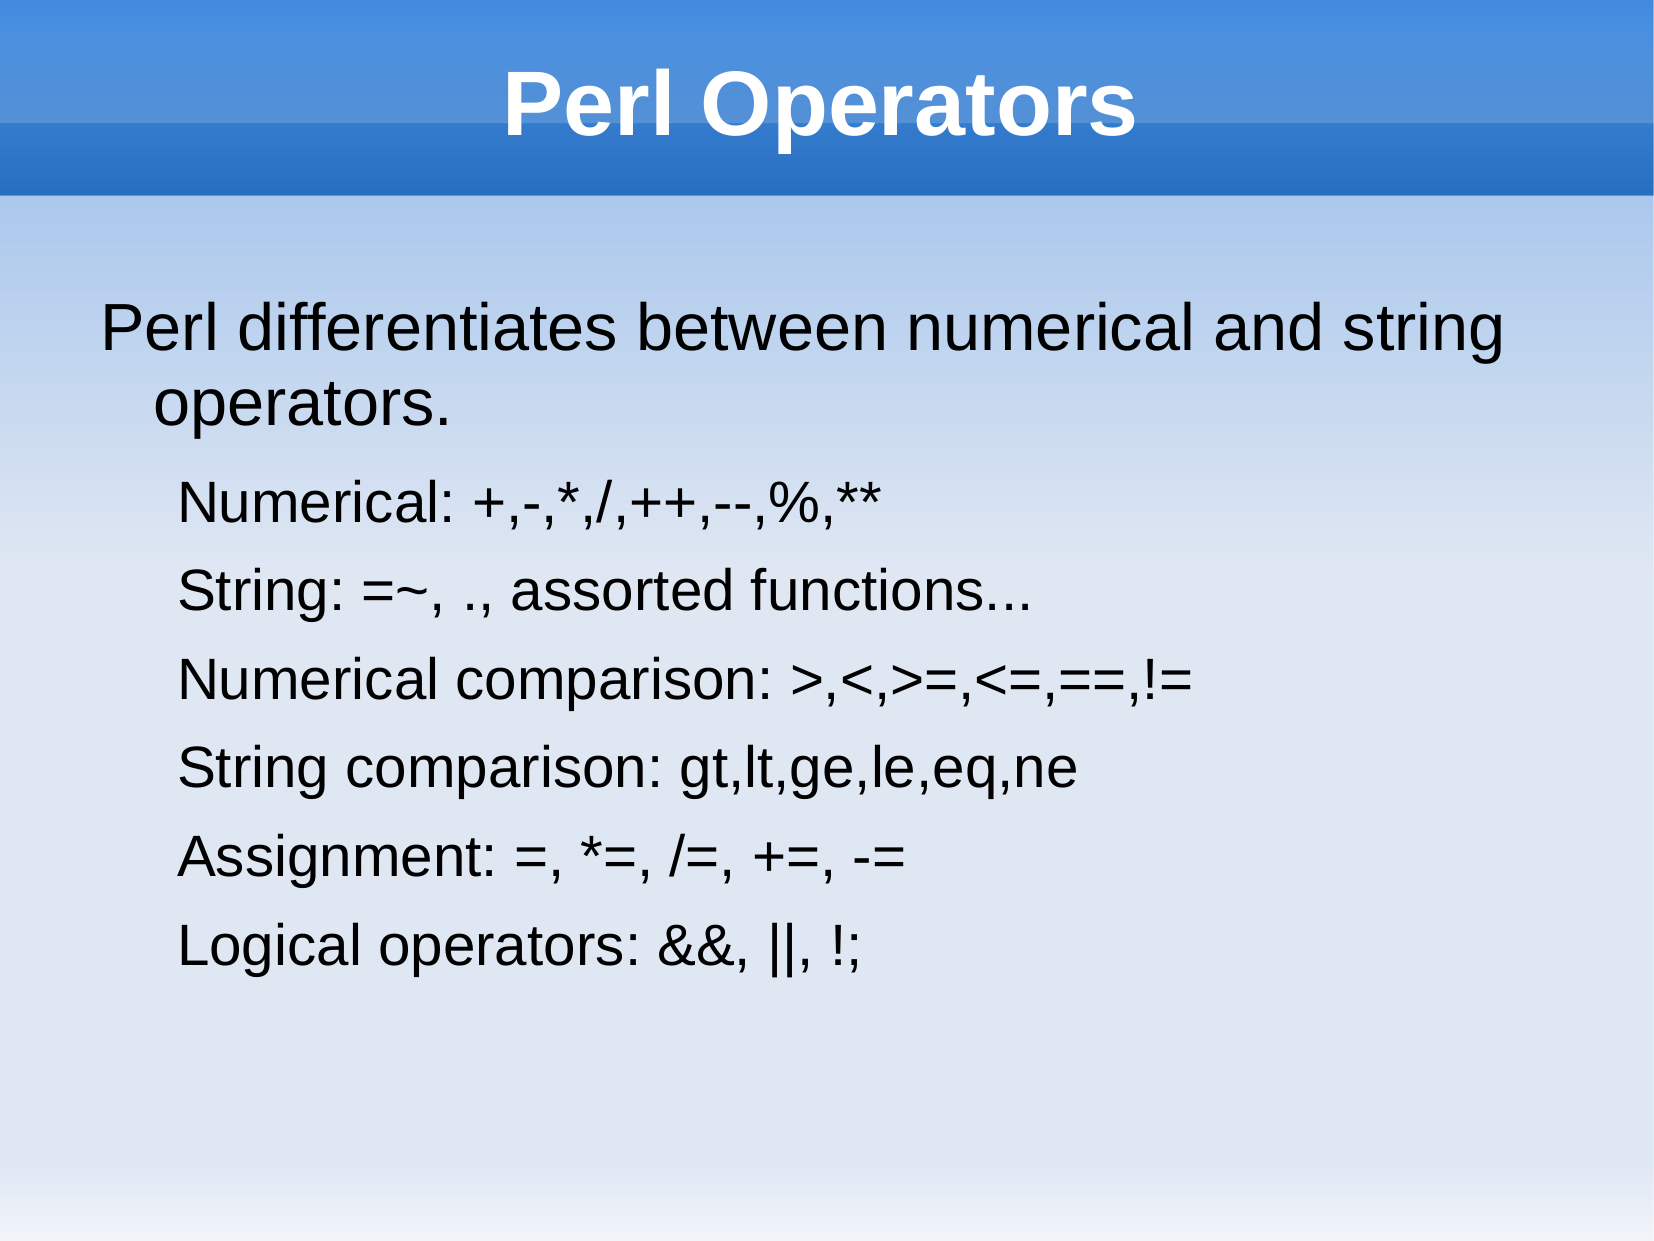

# Perl Operators
Perl differentiates between numerical and string operators.
Numerical: +,-,*,/,++,--,%,**
String: =~, ., assorted functions...
Numerical comparison: >,<,>=,<=,==,!=
String comparison: gt,lt,ge,le,eq,ne
Assignment: =, *=, /=, +=, -=
Logical operators: &&, ||, !;